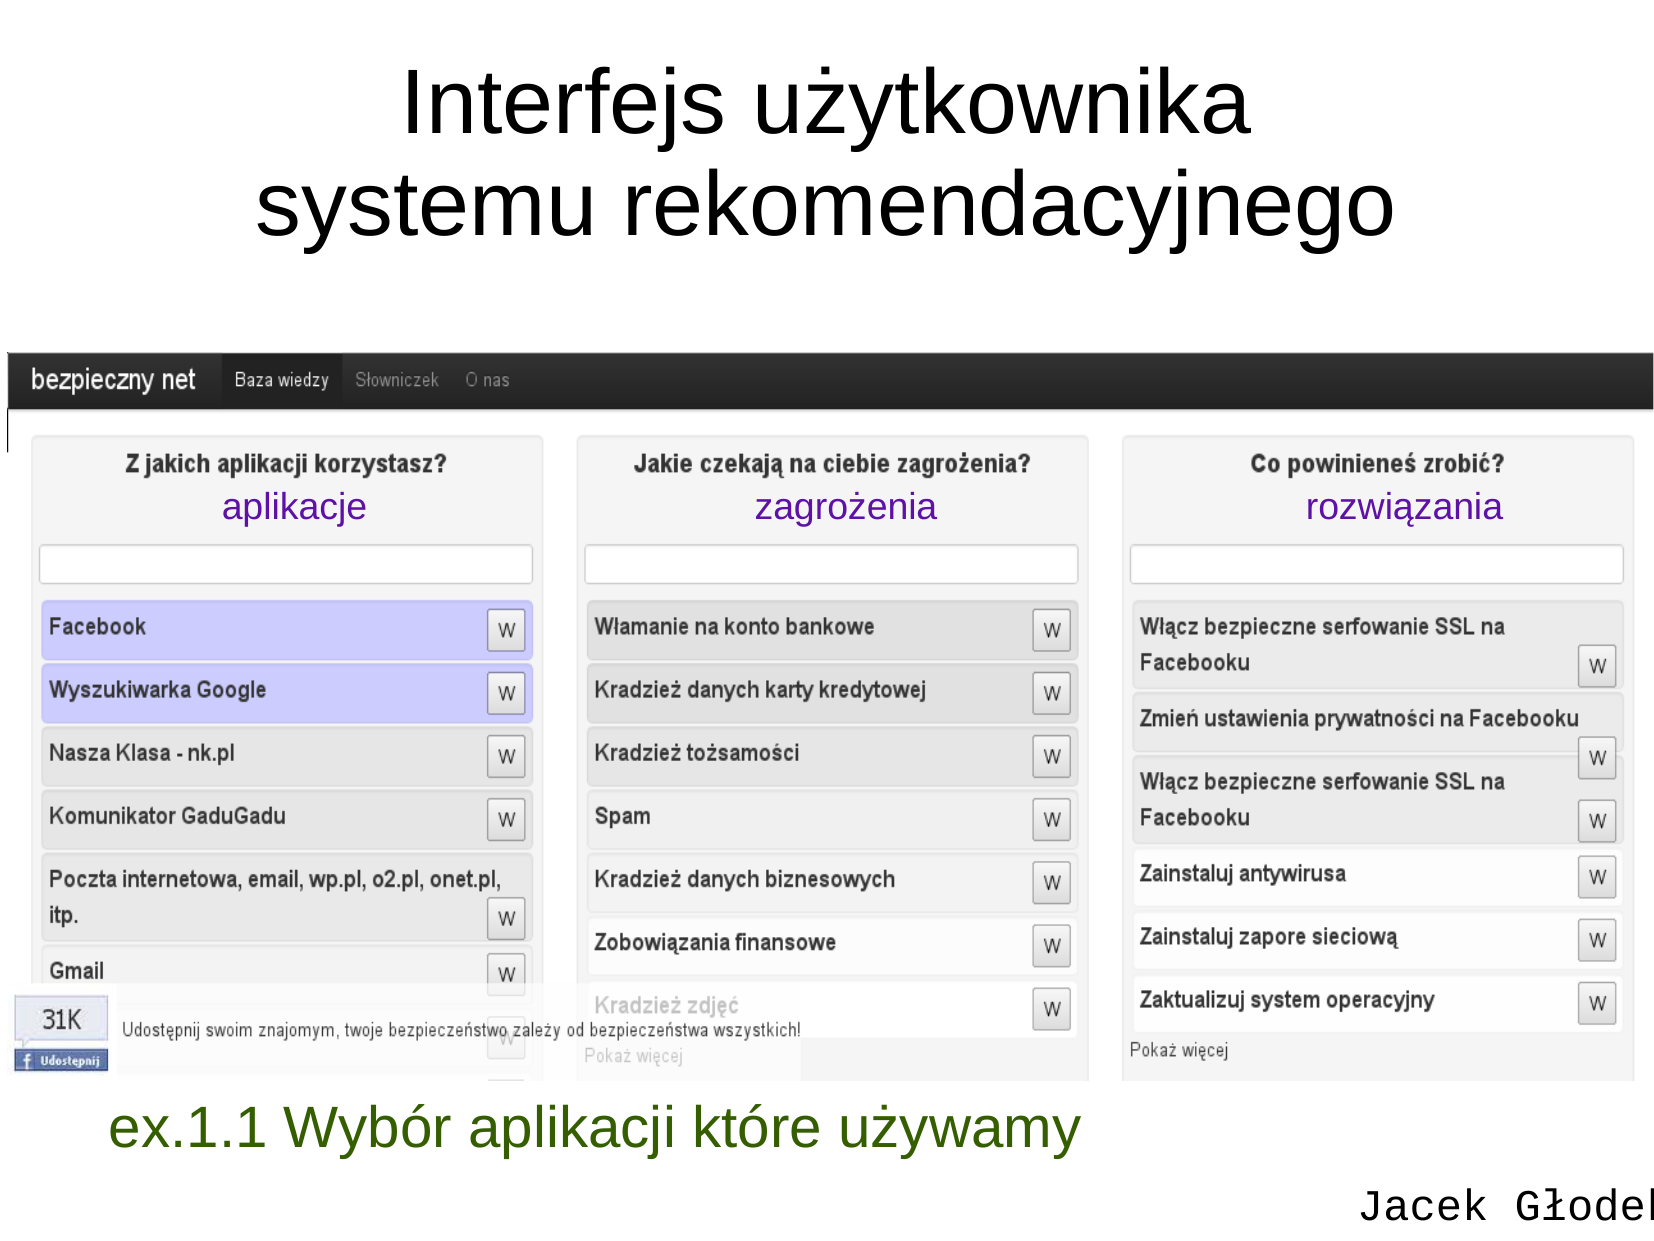

# Interfejs użytkownika systemu rekomendacyjnego
aplikacje
zagrożenia
rozwiązania
ex.1.1 Wybór aplikacji które używamy
Jacek Głodek